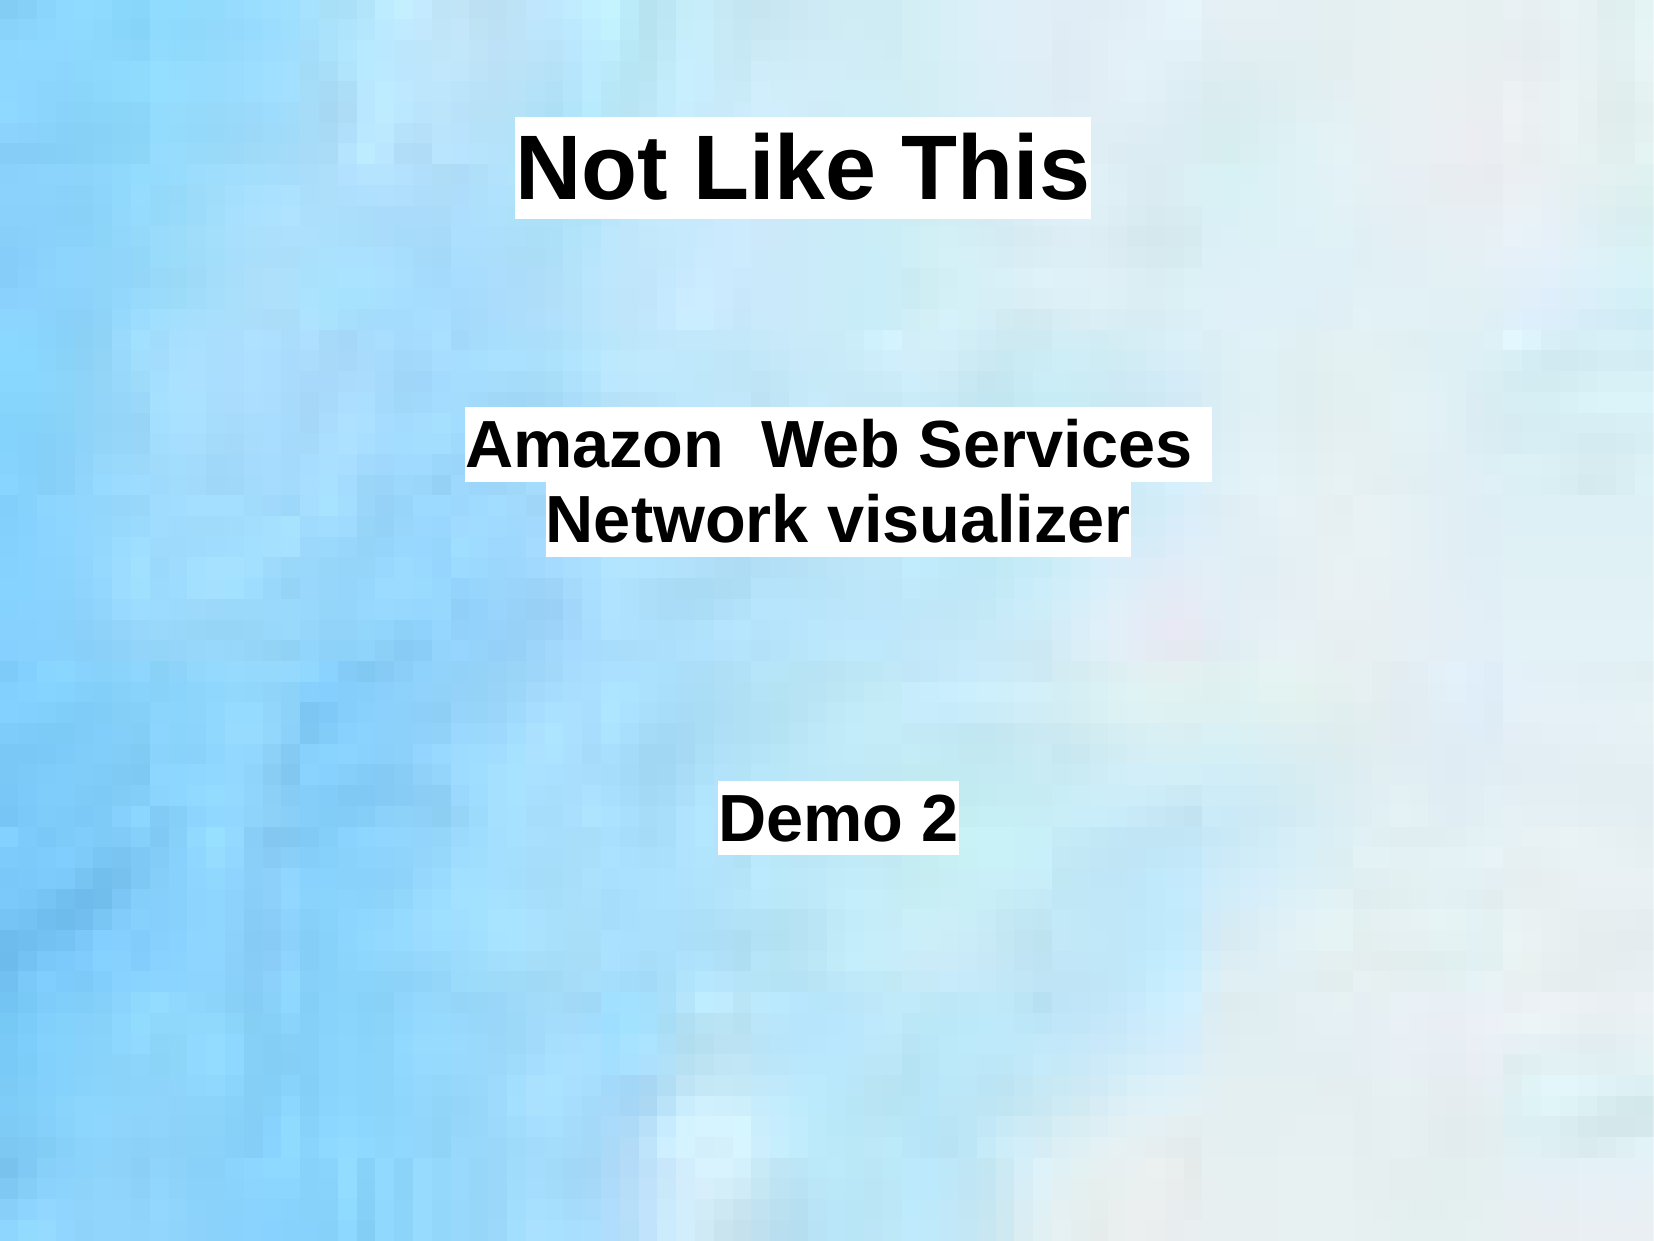

# Not Like This
Amazon Web Services
Network visualizer
Demo 2